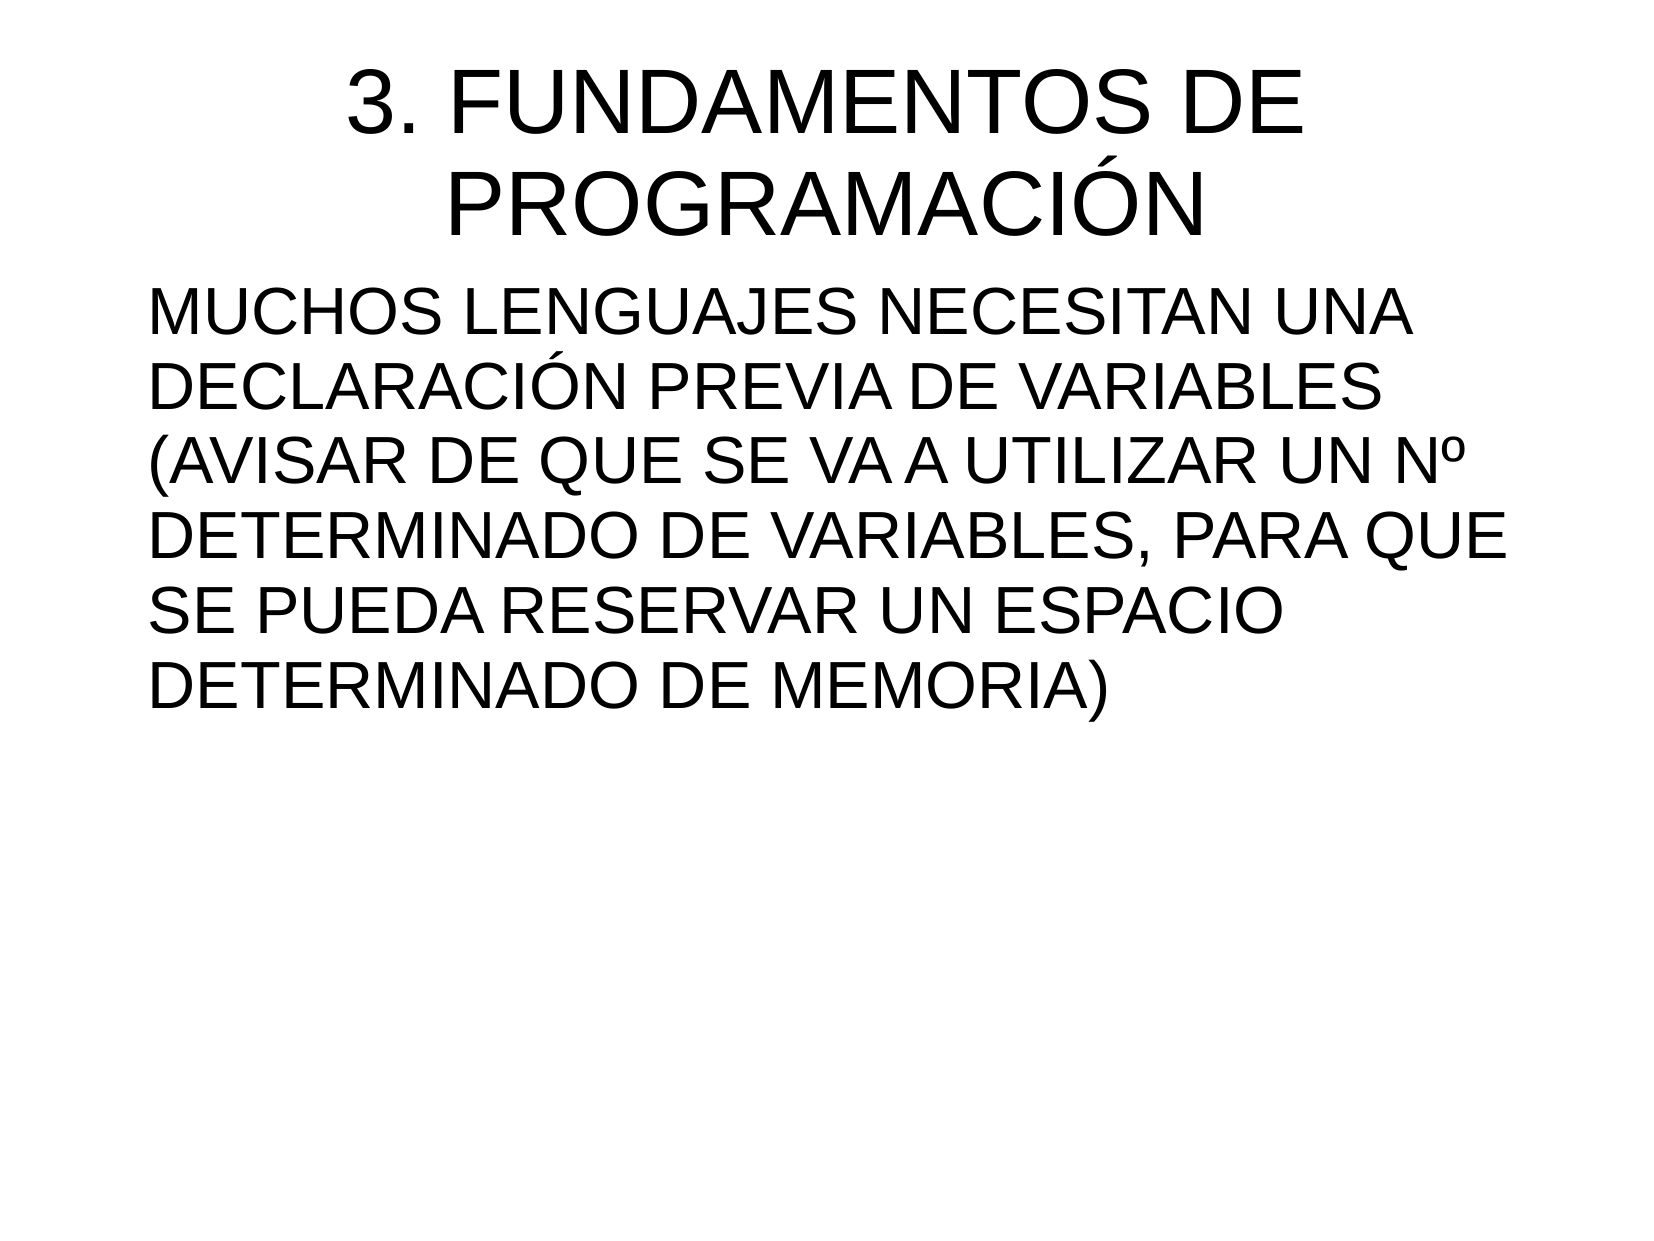

# 3. FUNDAMENTOS DE PROGRAMACIÓN
MUCHOS LENGUAJES NECESITAN UNA DECLARACIÓN PREVIA DE VARIABLES (AVISAR DE QUE SE VA A UTILIZAR UN Nº DETERMINADO DE VARIABLES, PARA QUE SE PUEDA RESERVAR UN ESPACIO DETERMINADO DE MEMORIA)